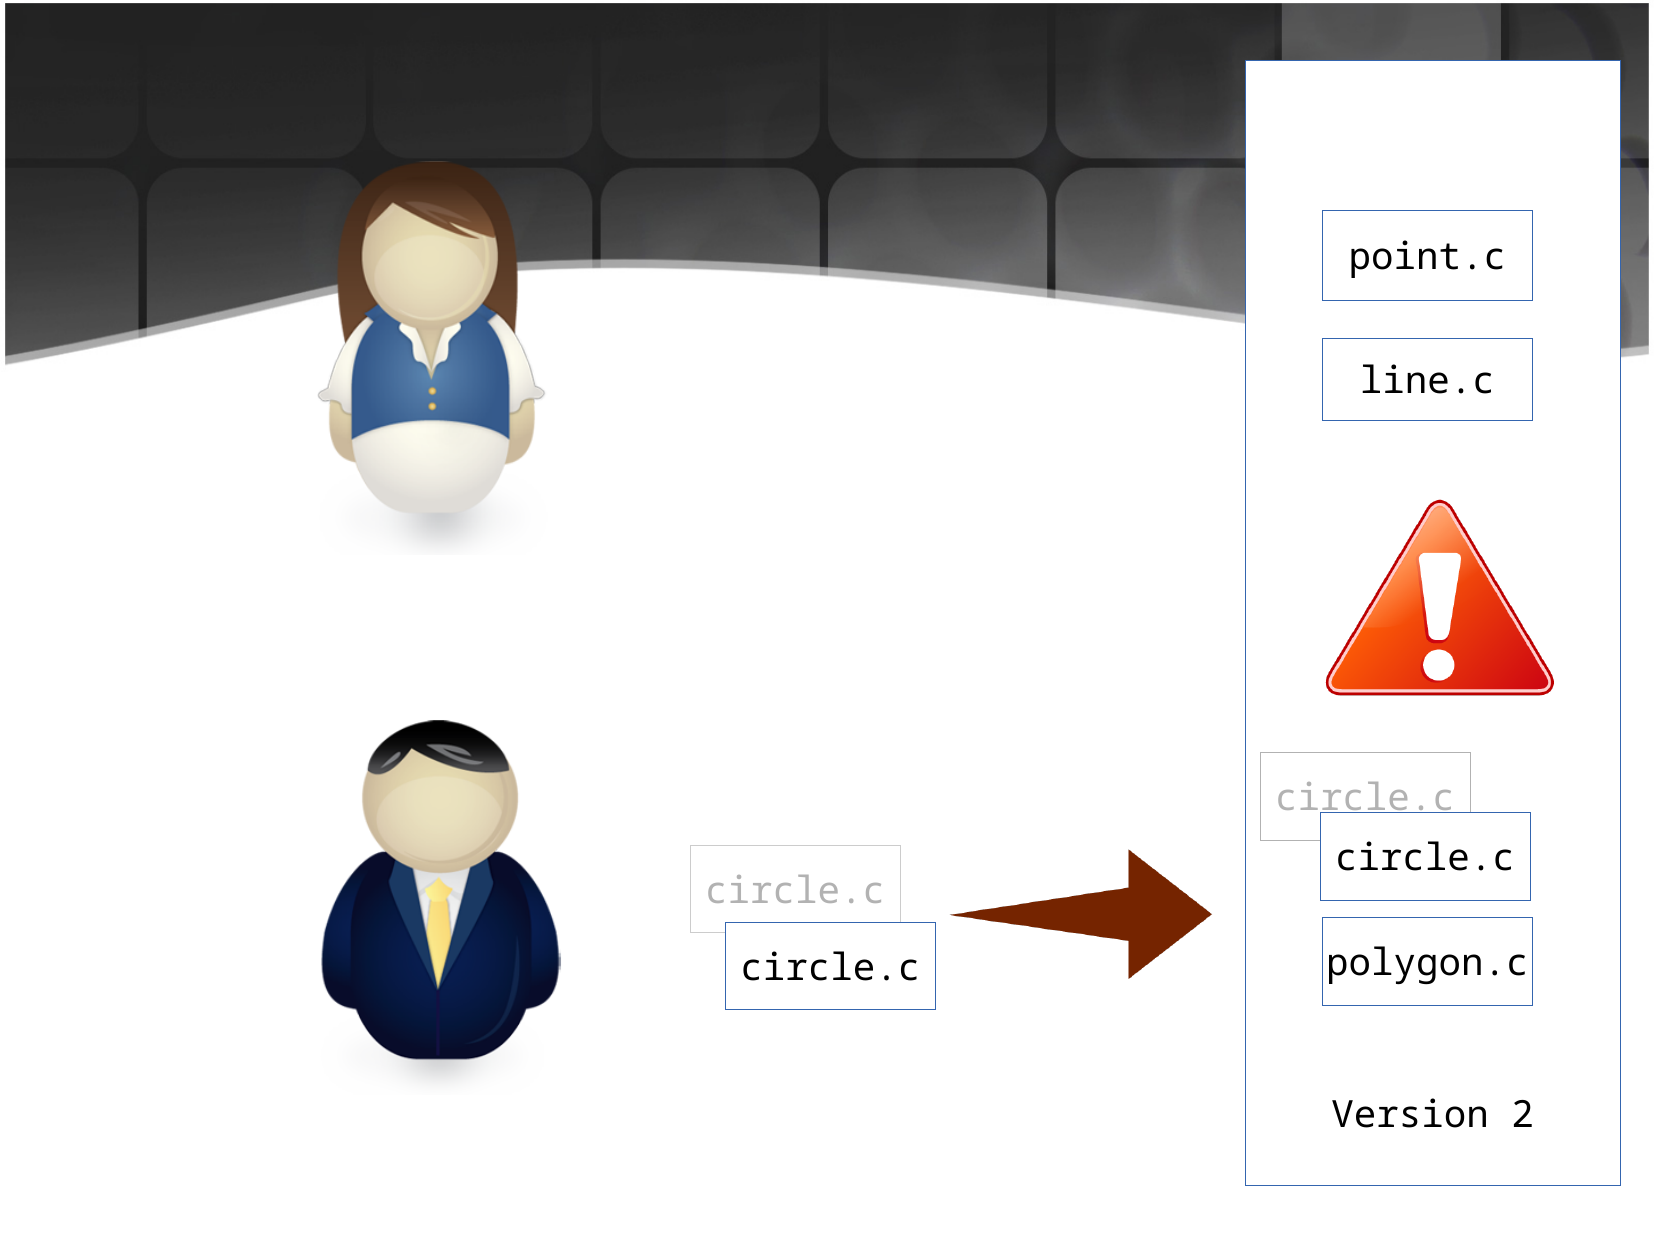

point.c
line.c
circle.c
circle.c
circle.c
polygon.c
circle.c
Version 2